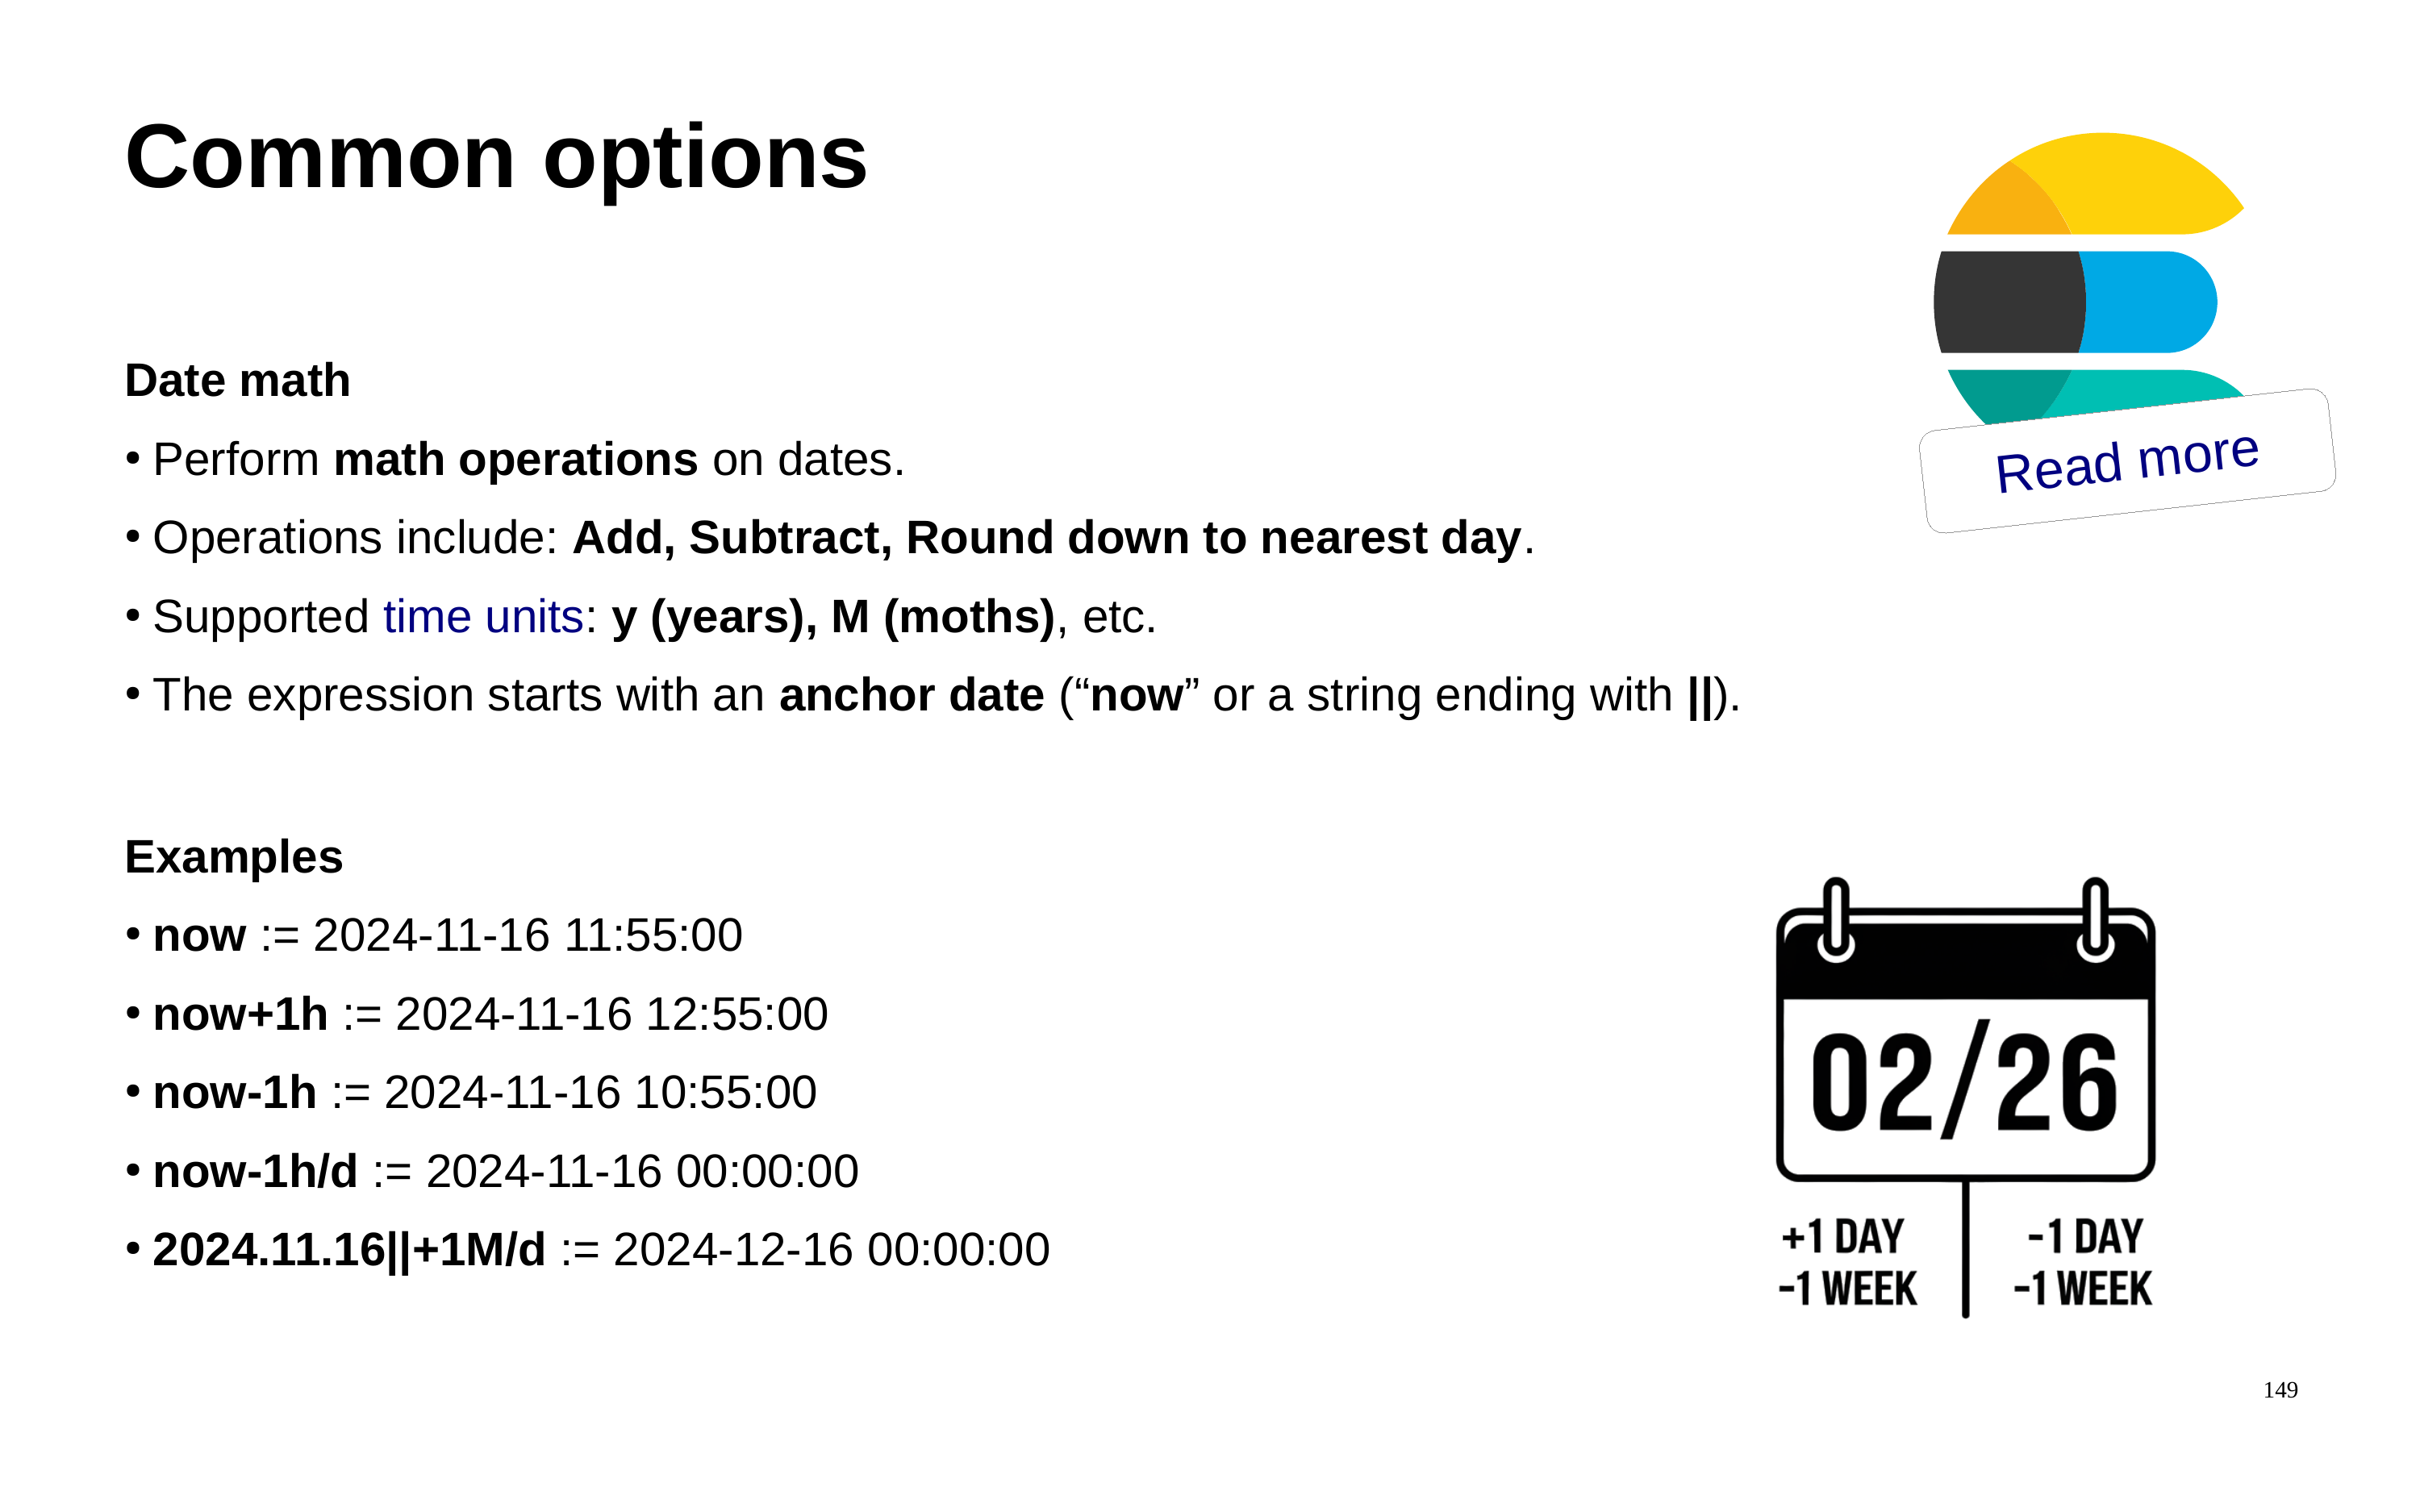

Common options
Date math
Perform math operations on dates.
Operations include: Add, Subtract, Round down to nearest day.
Supported time units: y (years), M (moths), etc.
The expression starts with an anchor date (“now” or a string ending with ||).
Read more
Examples
now := 2024-11-16 11:55:00
now+1h := 2024-11-16 12:55:00
now-1h := 2024-11-16 10:55:00
now-1h/d := 2024-11-16 00:00:00
2024.11.16||+1M/d := 2024-12-16 00:00:00
149